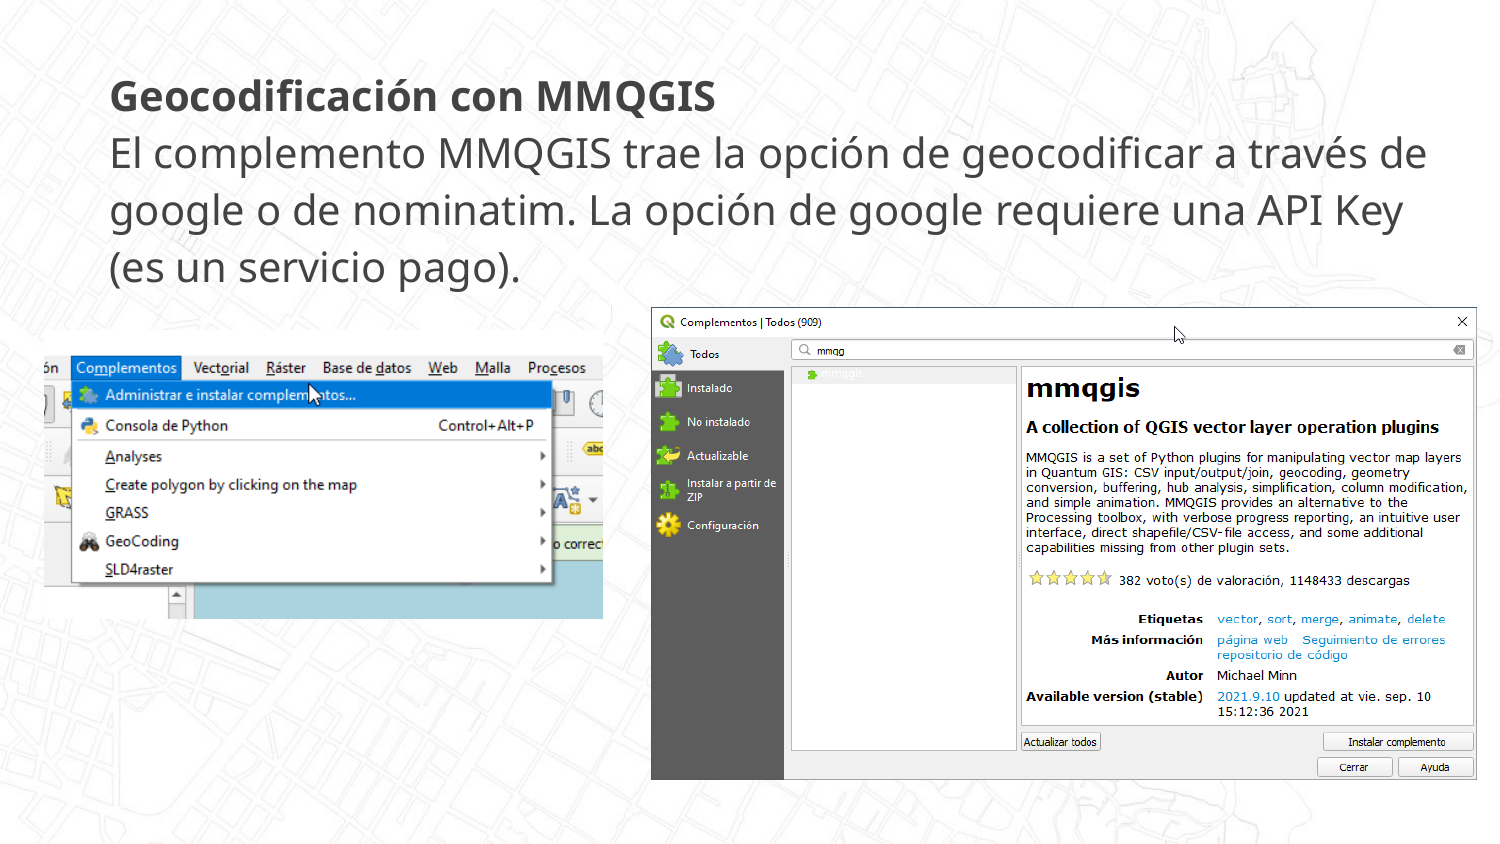

Geocodificación con MMQGIS
El complemento MMQGIS trae la opción de geocodificar a través de google o de nominatim. La opción de google requiere una API Key (es un servicio pago).